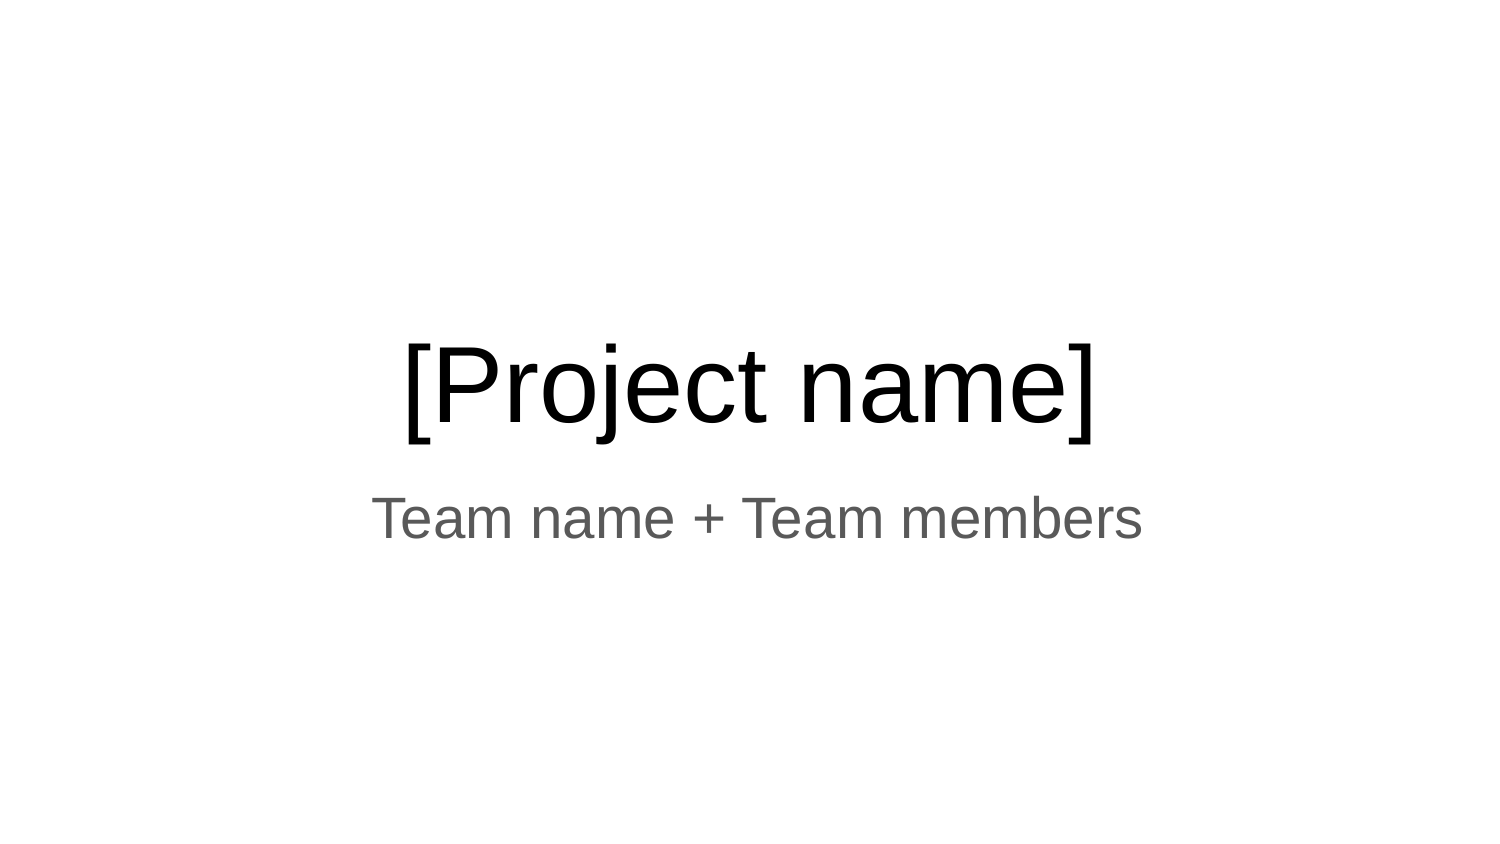

# [Project name]
 Team name + Team members